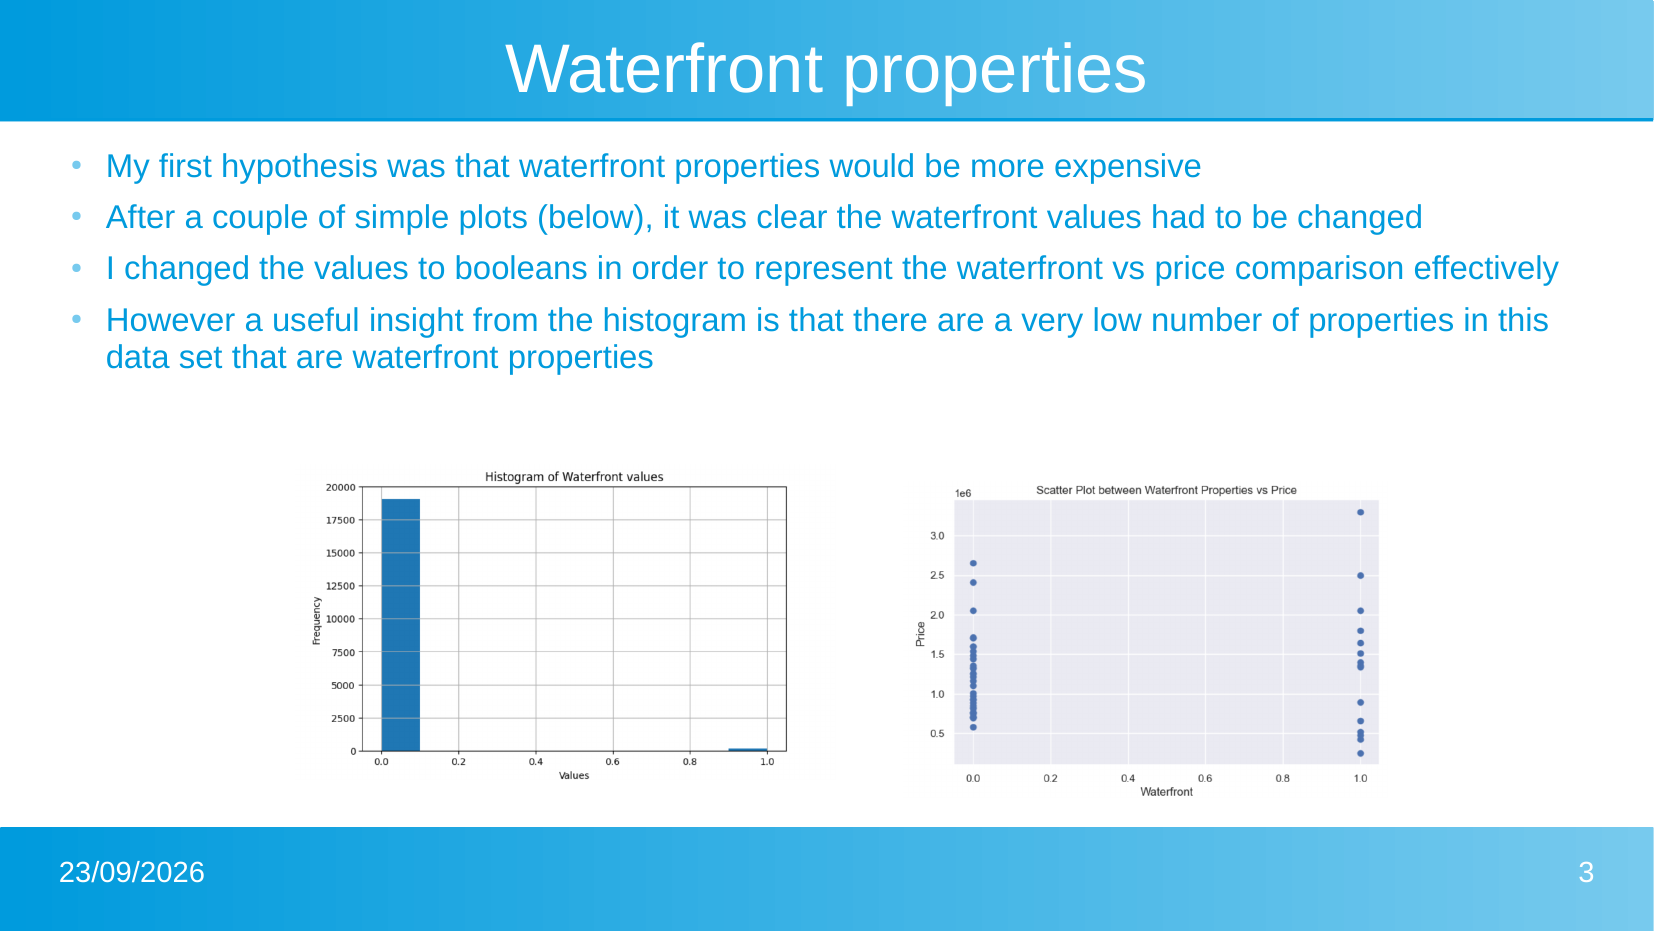

# Waterfront properties
My first hypothesis was that waterfront properties would be more expensive
After a couple of simple plots (below), it was clear the waterfront values had to be changed
I changed the values to booleans in order to represent the waterfront vs price comparison effectively
However a useful insight from the histogram is that there are a very low number of properties in this data set that are waterfront properties
3